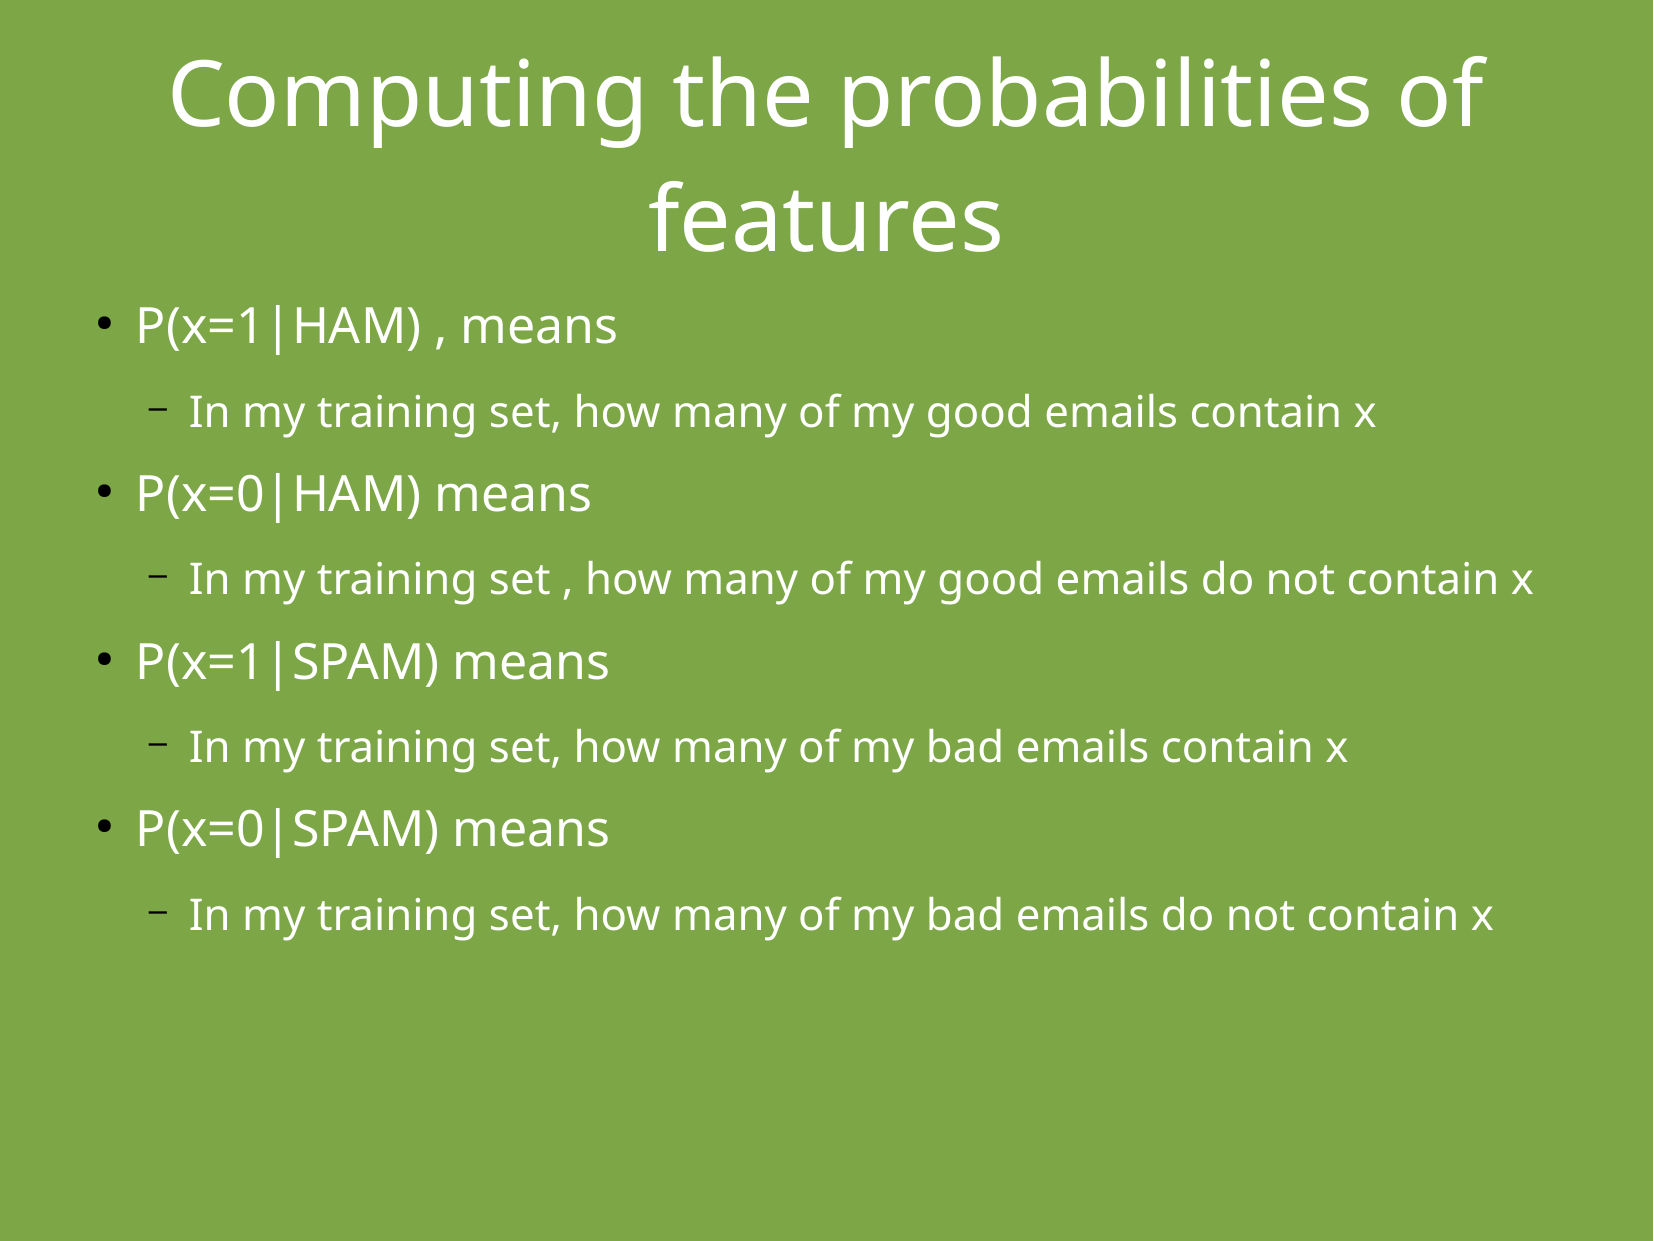

# Computing the probabilities of features
P(x=1|HAM) , means
In my training set, how many of my good emails contain x
P(x=0|HAM) means
In my training set , how many of my good emails do not contain x
P(x=1|SPAM) means
In my training set, how many of my bad emails contain x
P(x=0|SPAM) means
In my training set, how many of my bad emails do not contain x